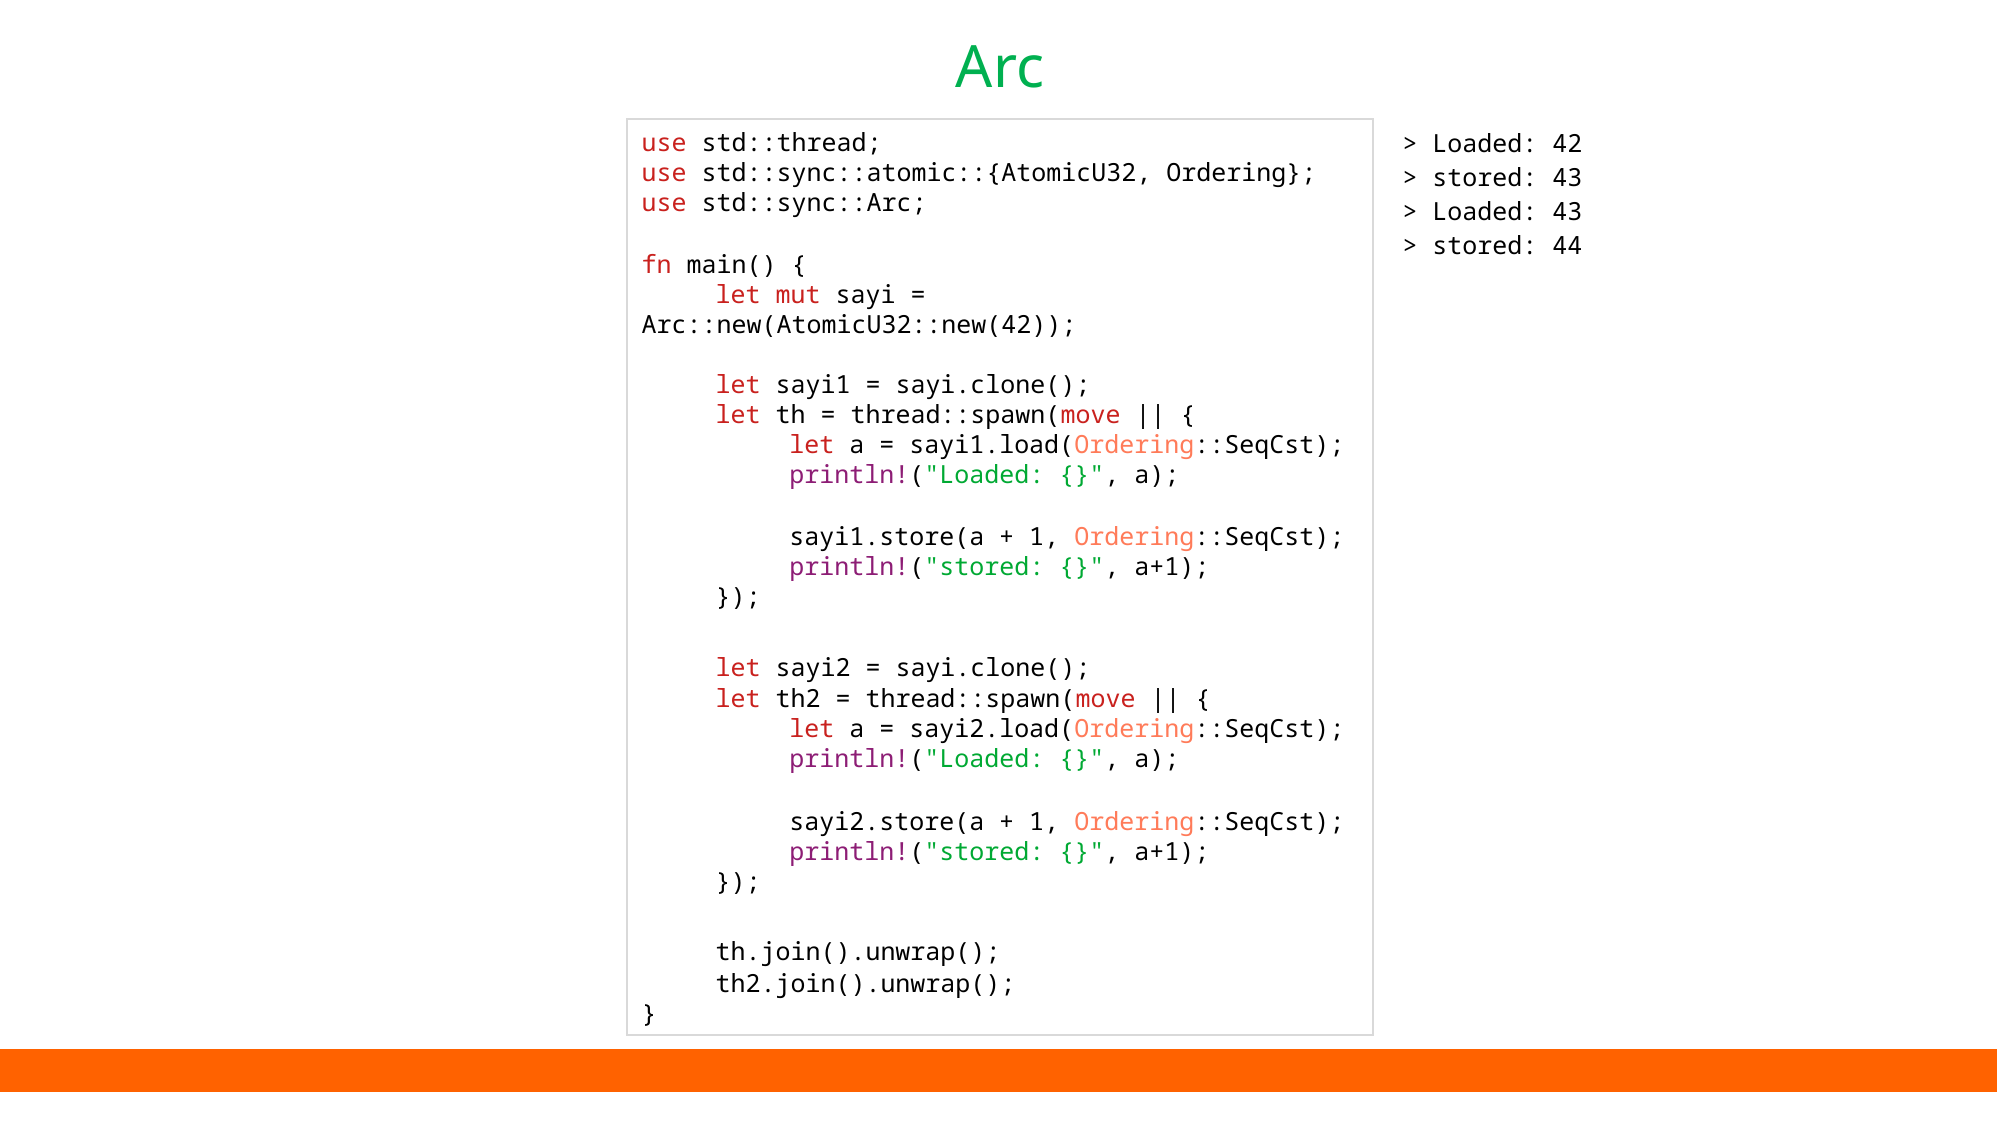

# Arc
> Loaded: 42
> stored: 43
> Loaded: 43
> stored: 44
use std::thread;
use std::sync::atomic::{AtomicU32, Ordering};
use std::sync::Arc;
fn main() {
	let mut sayi = Arc::new(AtomicU32::new(42));
	let sayi1 = sayi.clone();
	let th = thread::spawn(move || {
		let a = sayi1.load(Ordering::SeqCst);
		println!("Loaded: {}", a);
		sayi1.store(a + 1, Ordering::SeqCst);
		println!("stored: {}", a+1);
	});
	let sayi2 = sayi.clone();
	let th2 = thread::spawn(move || {
		let a = sayi2.load(Ordering::SeqCst);
		println!("Loaded: {}", a);
		sayi2.store(a + 1, Ordering::SeqCst);
		println!("stored: {}", a+1);
	});
	th.join().unwrap();
	th2.join().unwrap();
}